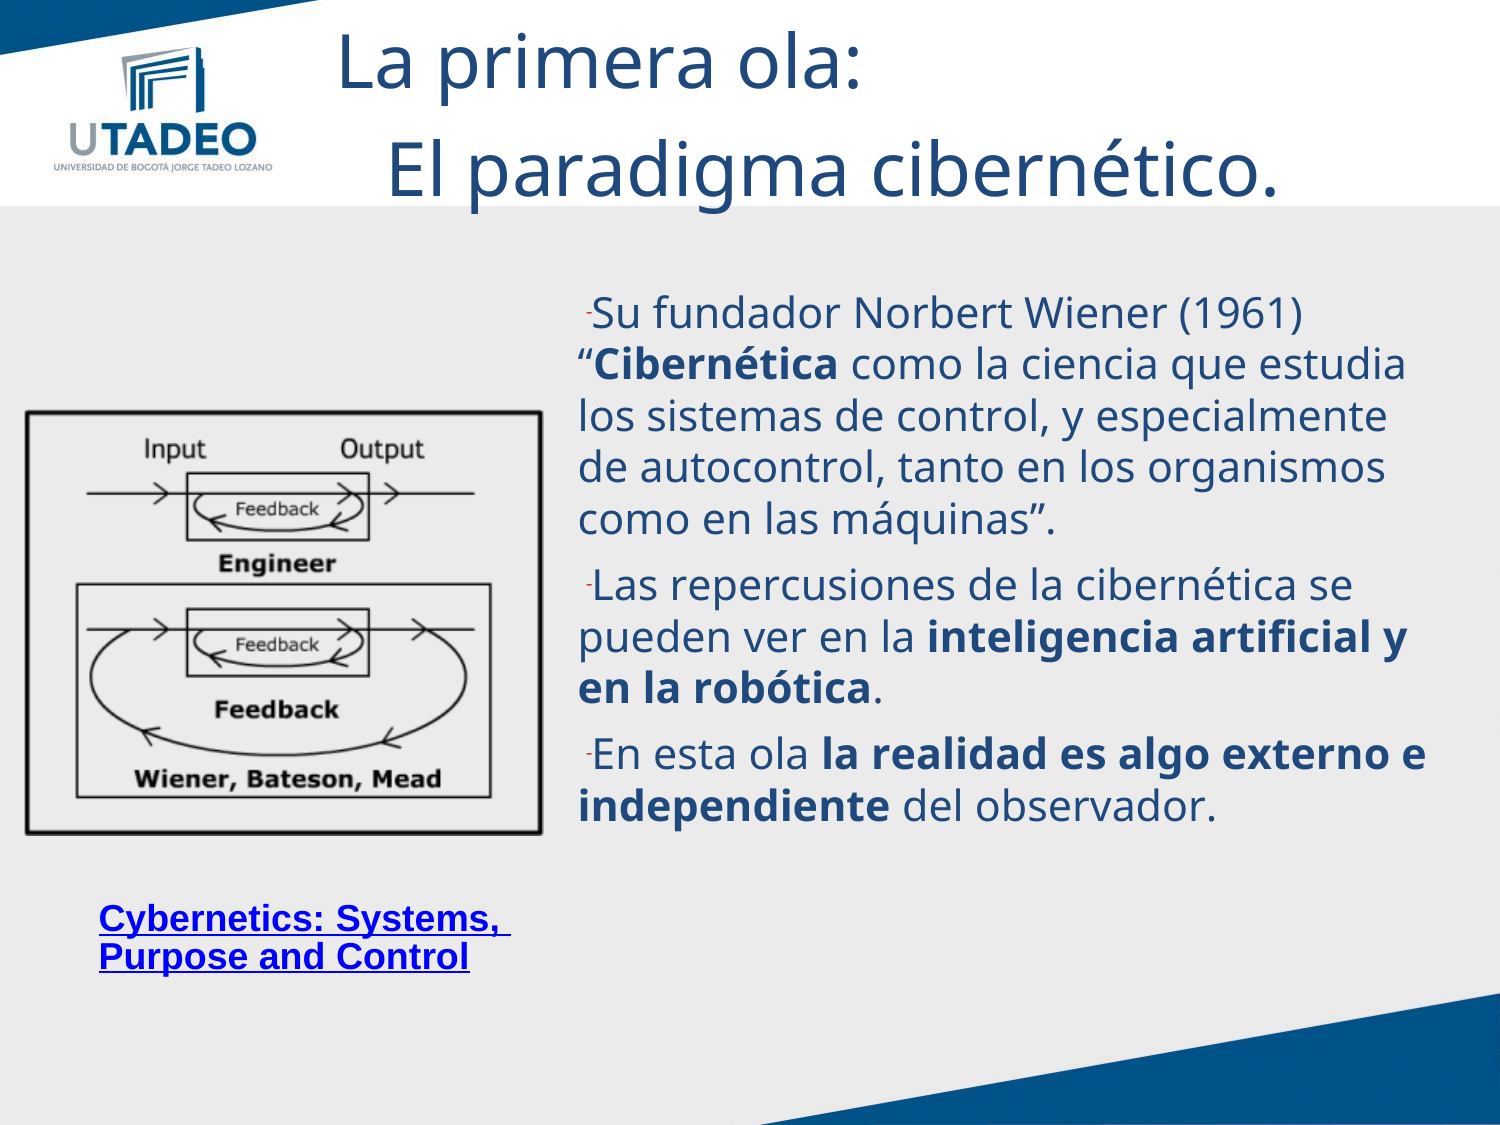

# La primera ola: El paradigma cibernético.
Su fundador Norbert Wiener (1961) “Cibernética como la ciencia que estudia los sistemas de control, y especialmente de autocontrol, tanto en los organismos como en las máquinas”.
Las repercusiones de la cibernética se pueden ver en la inteligencia artificial y en la robótica.
En esta ola la realidad es algo externo e independiente del observador.
Cybernetics: Systems, Purpose and Control